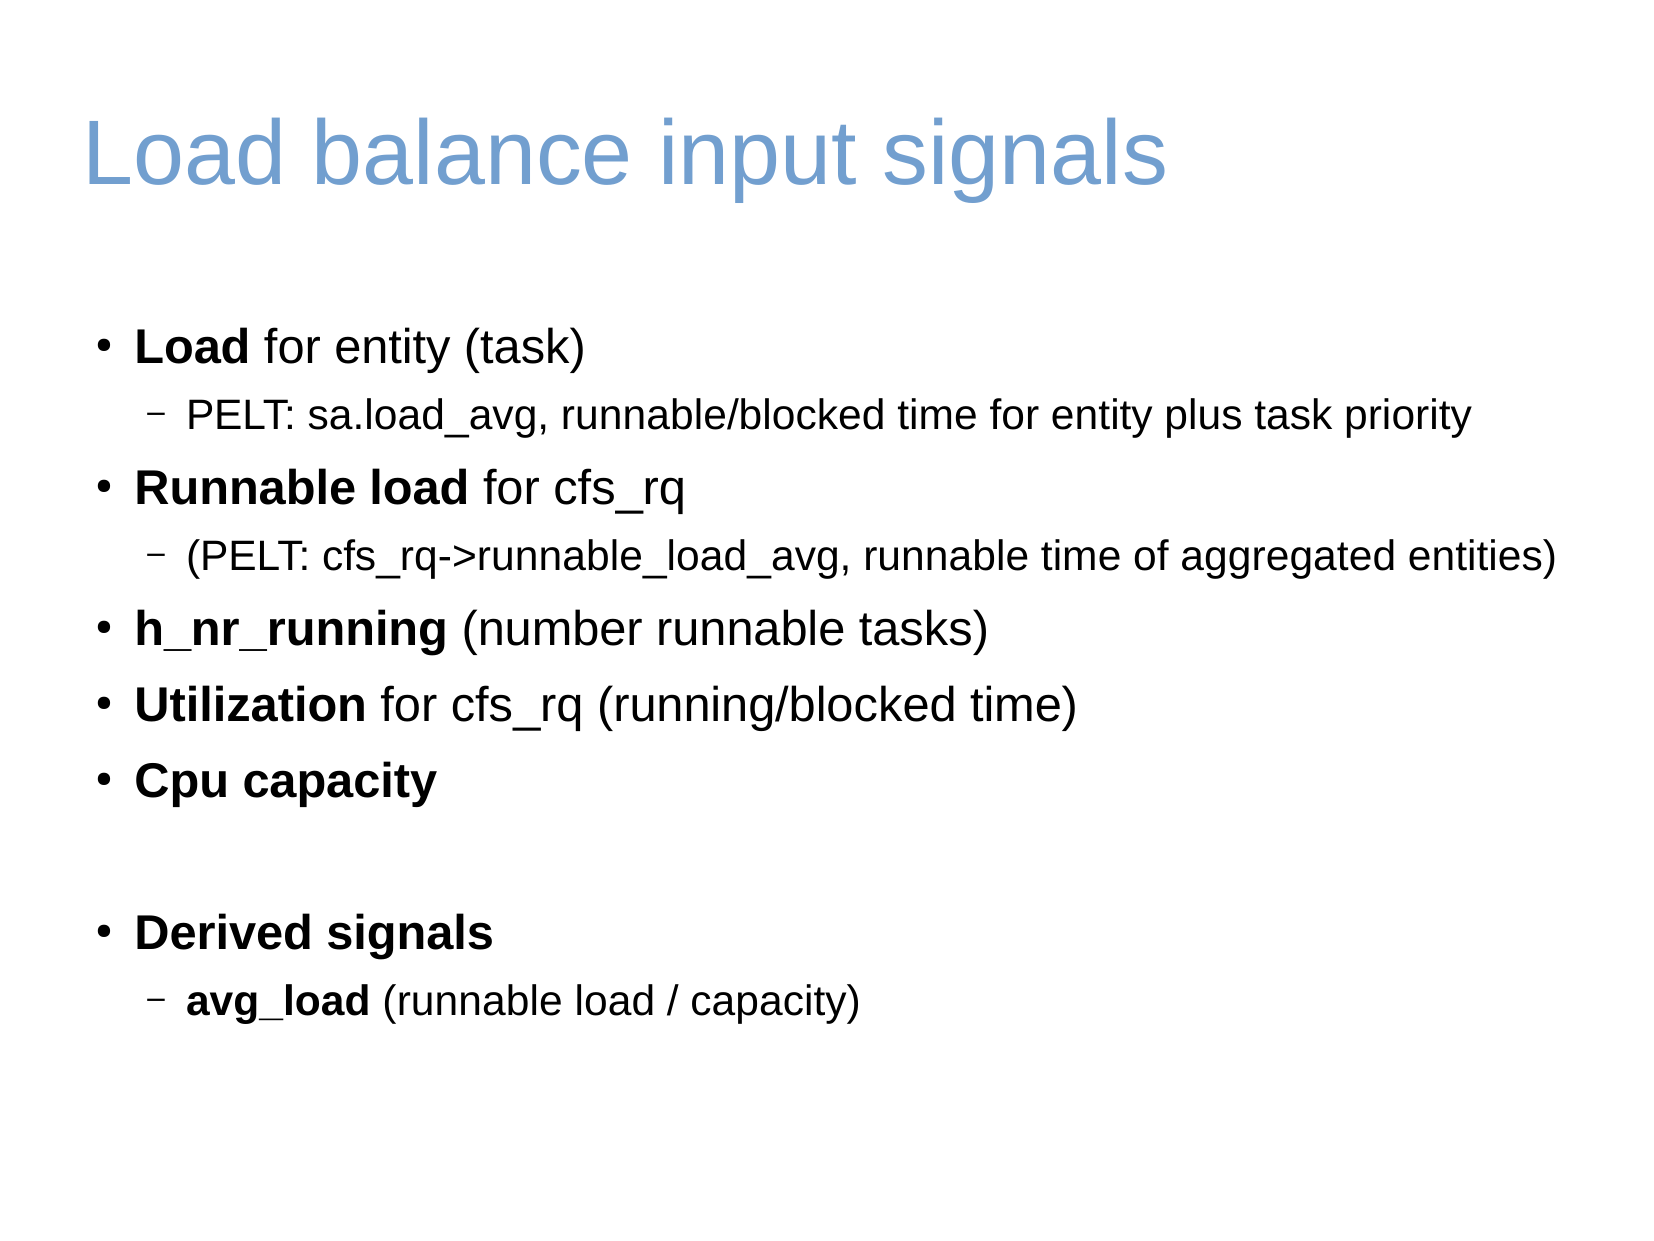

# Load balance input signals
Load for entity (task)
PELT: sa.load_avg, runnable/blocked time for entity plus task priority
Runnable load for cfs_rq
(PELT: cfs_rq->runnable_load_avg, runnable time of aggregated entities)
h_nr_running (number runnable tasks)
Utilization for cfs_rq (running/blocked time)
Cpu capacity
Derived signals
avg_load (runnable load / capacity)